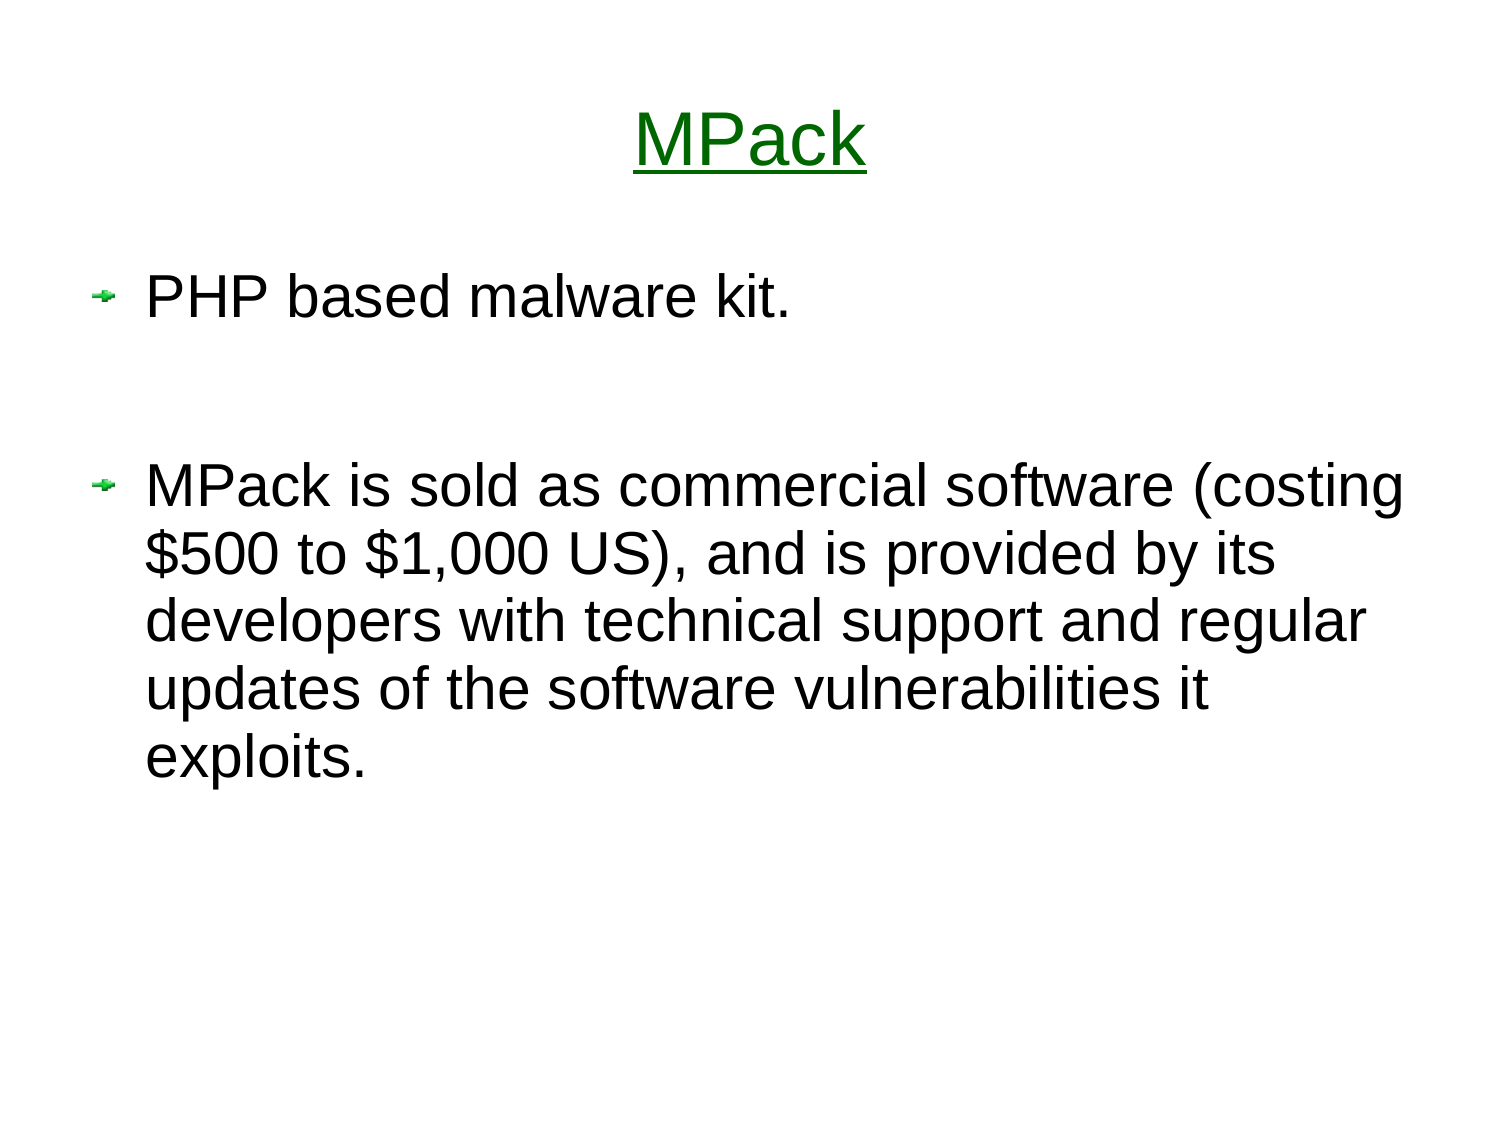

# MPack
PHP based malware kit.
MPack is sold as commercial software (costing $500 to $1,000 US), and is provided by its developers with technical support and regular updates of the software vulnerabilities it exploits.